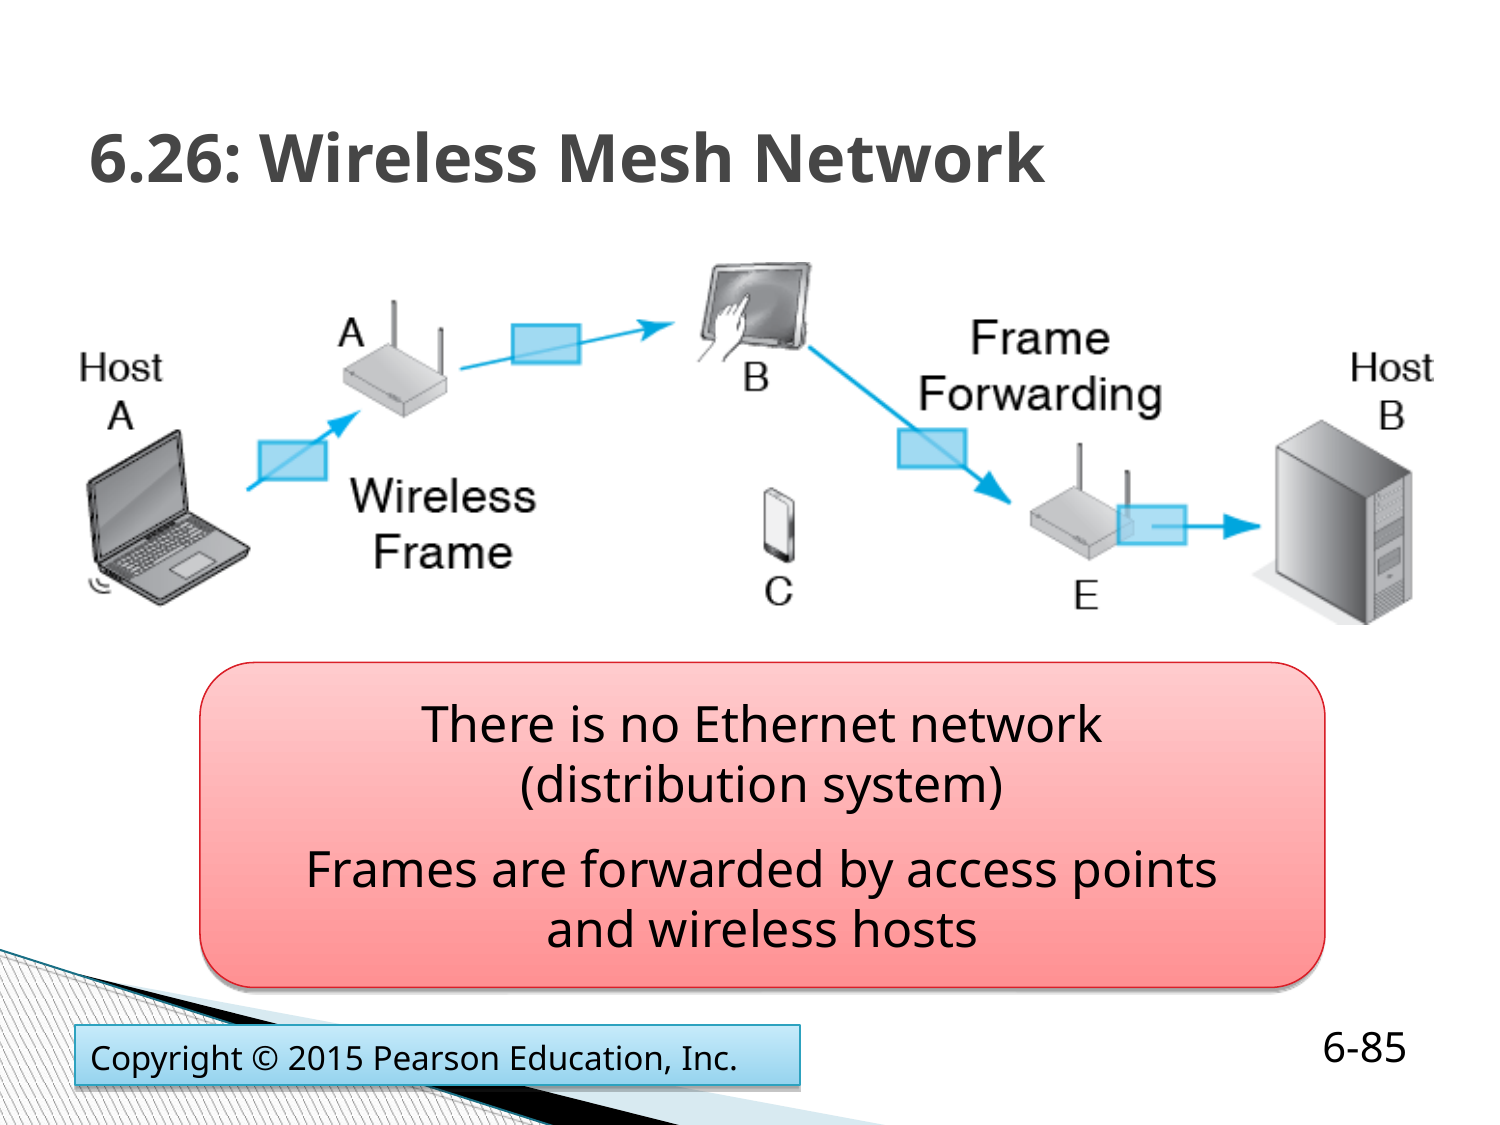

# 6.26: Wireless Mesh Network
There is no Ethernet network
(distribution system)
Frames are forwarded by access points
and wireless hosts
Copyright © 2015 Pearson Education, Inc.